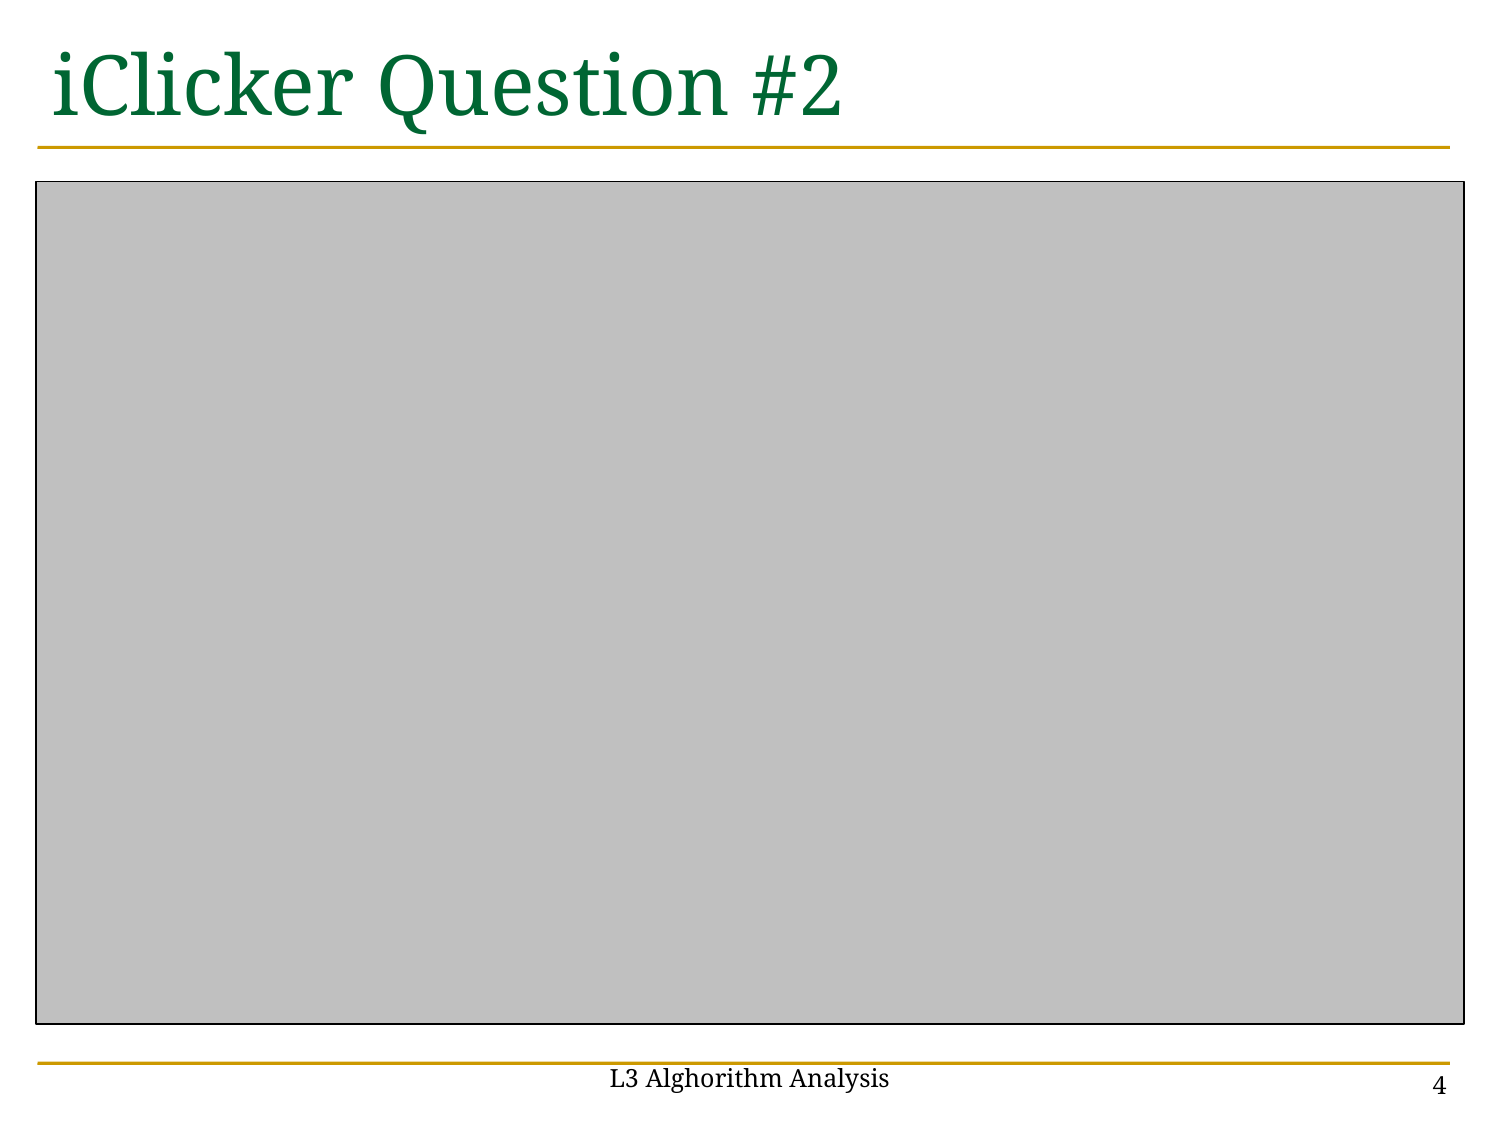

# iClicker Question #2
What kind of machine is our UTSA hen server?
64 bit Linux Server
48 bit Linux Server
32 bit Linux Server
L3 Alghorithm Analysis